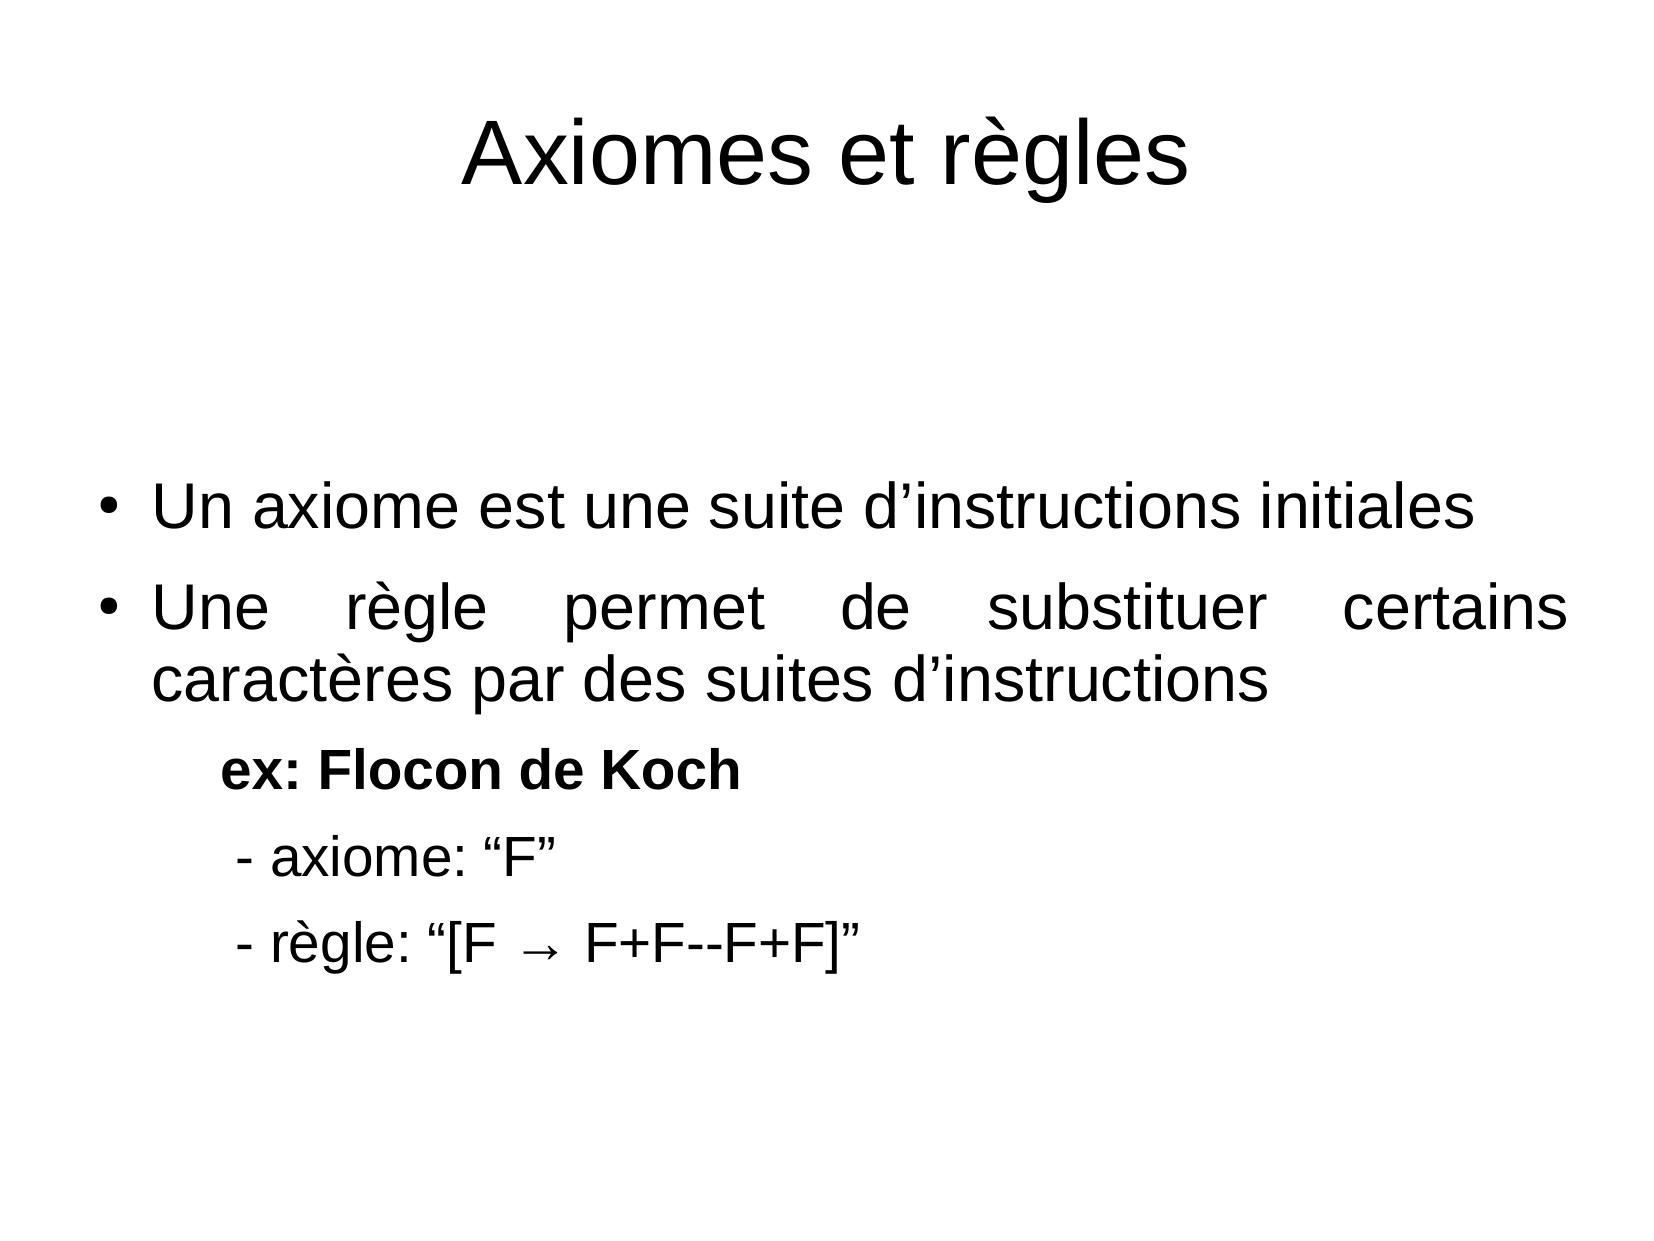

# Axiomes et règles
Un axiome est une suite d’instructions initiales
Une règle permet de substituer certains caractères par des suites d’instructions
ex: Flocon de Koch
 - axiome: “F”
 - règle: “[F → F+F--F+F]”